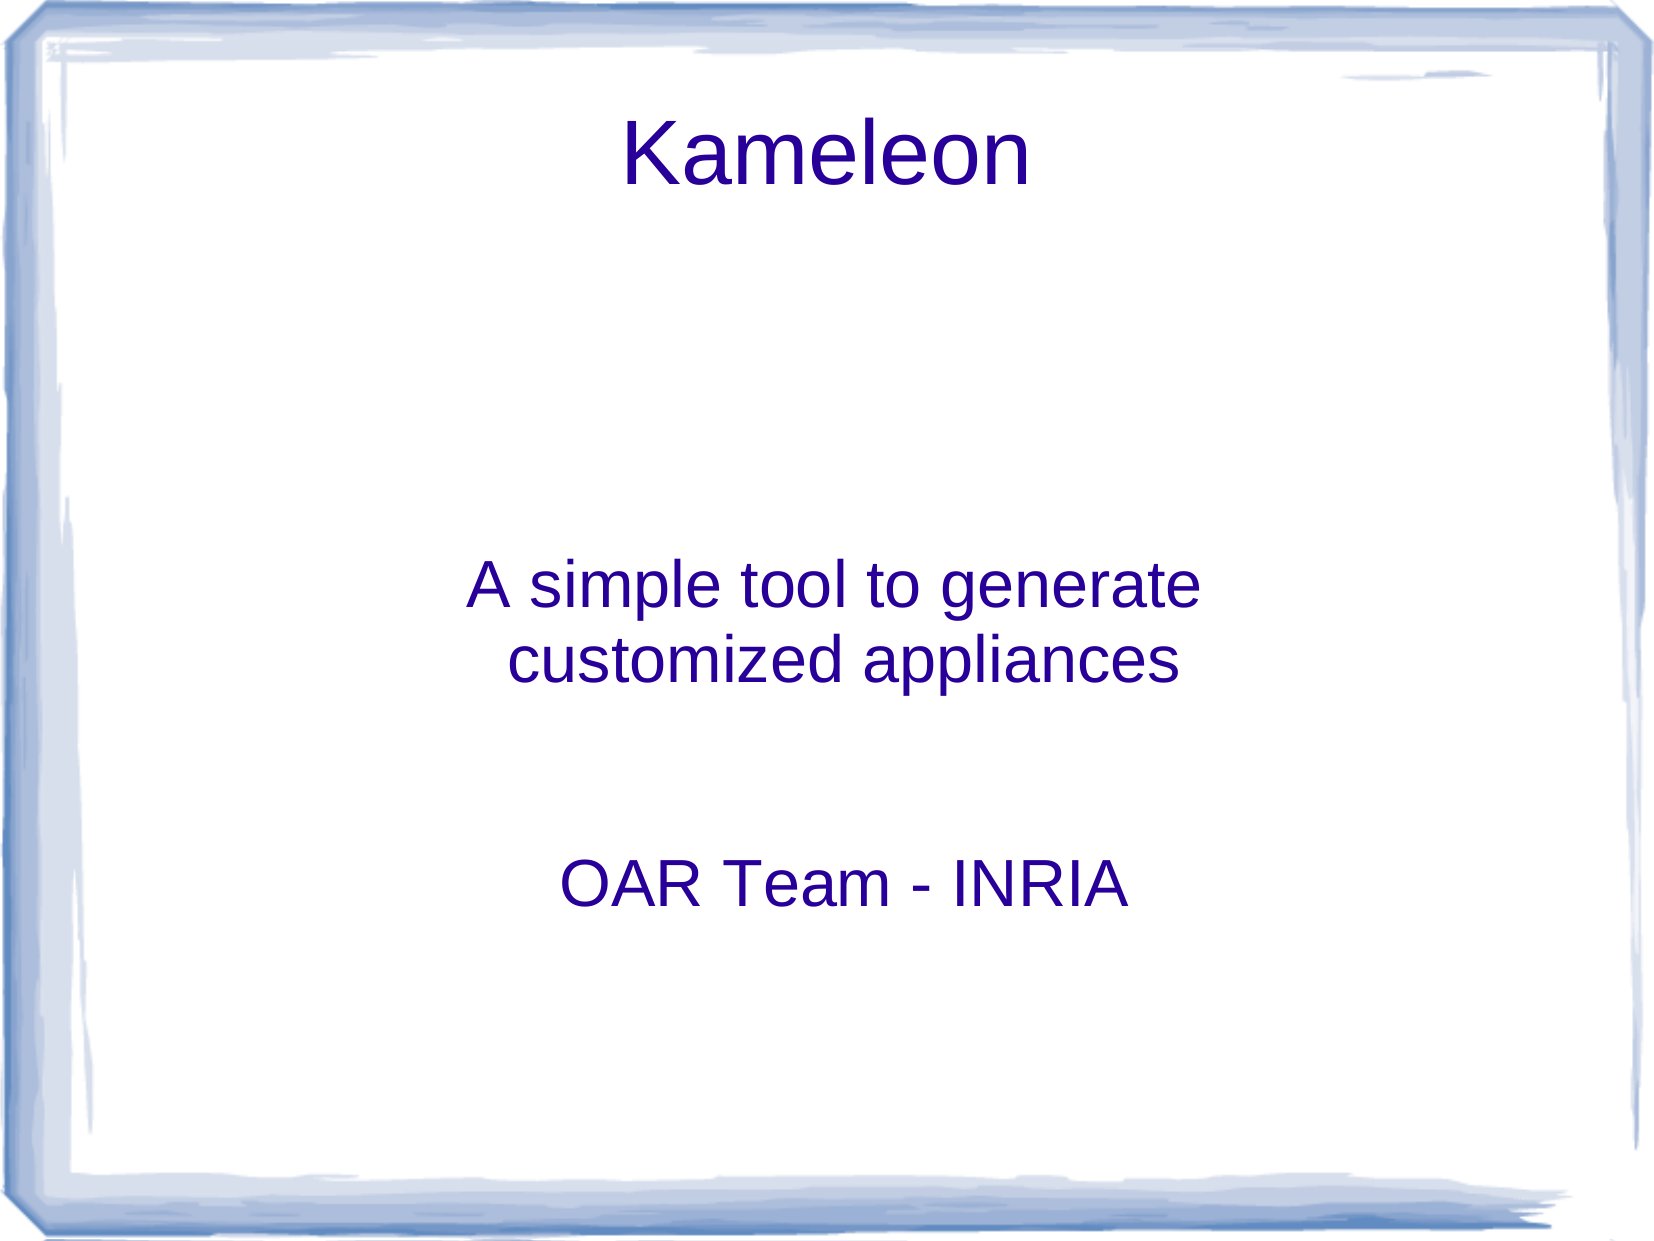

# Kameleon
A simple tool to generate
customized appliances
OAR Team - INRIA